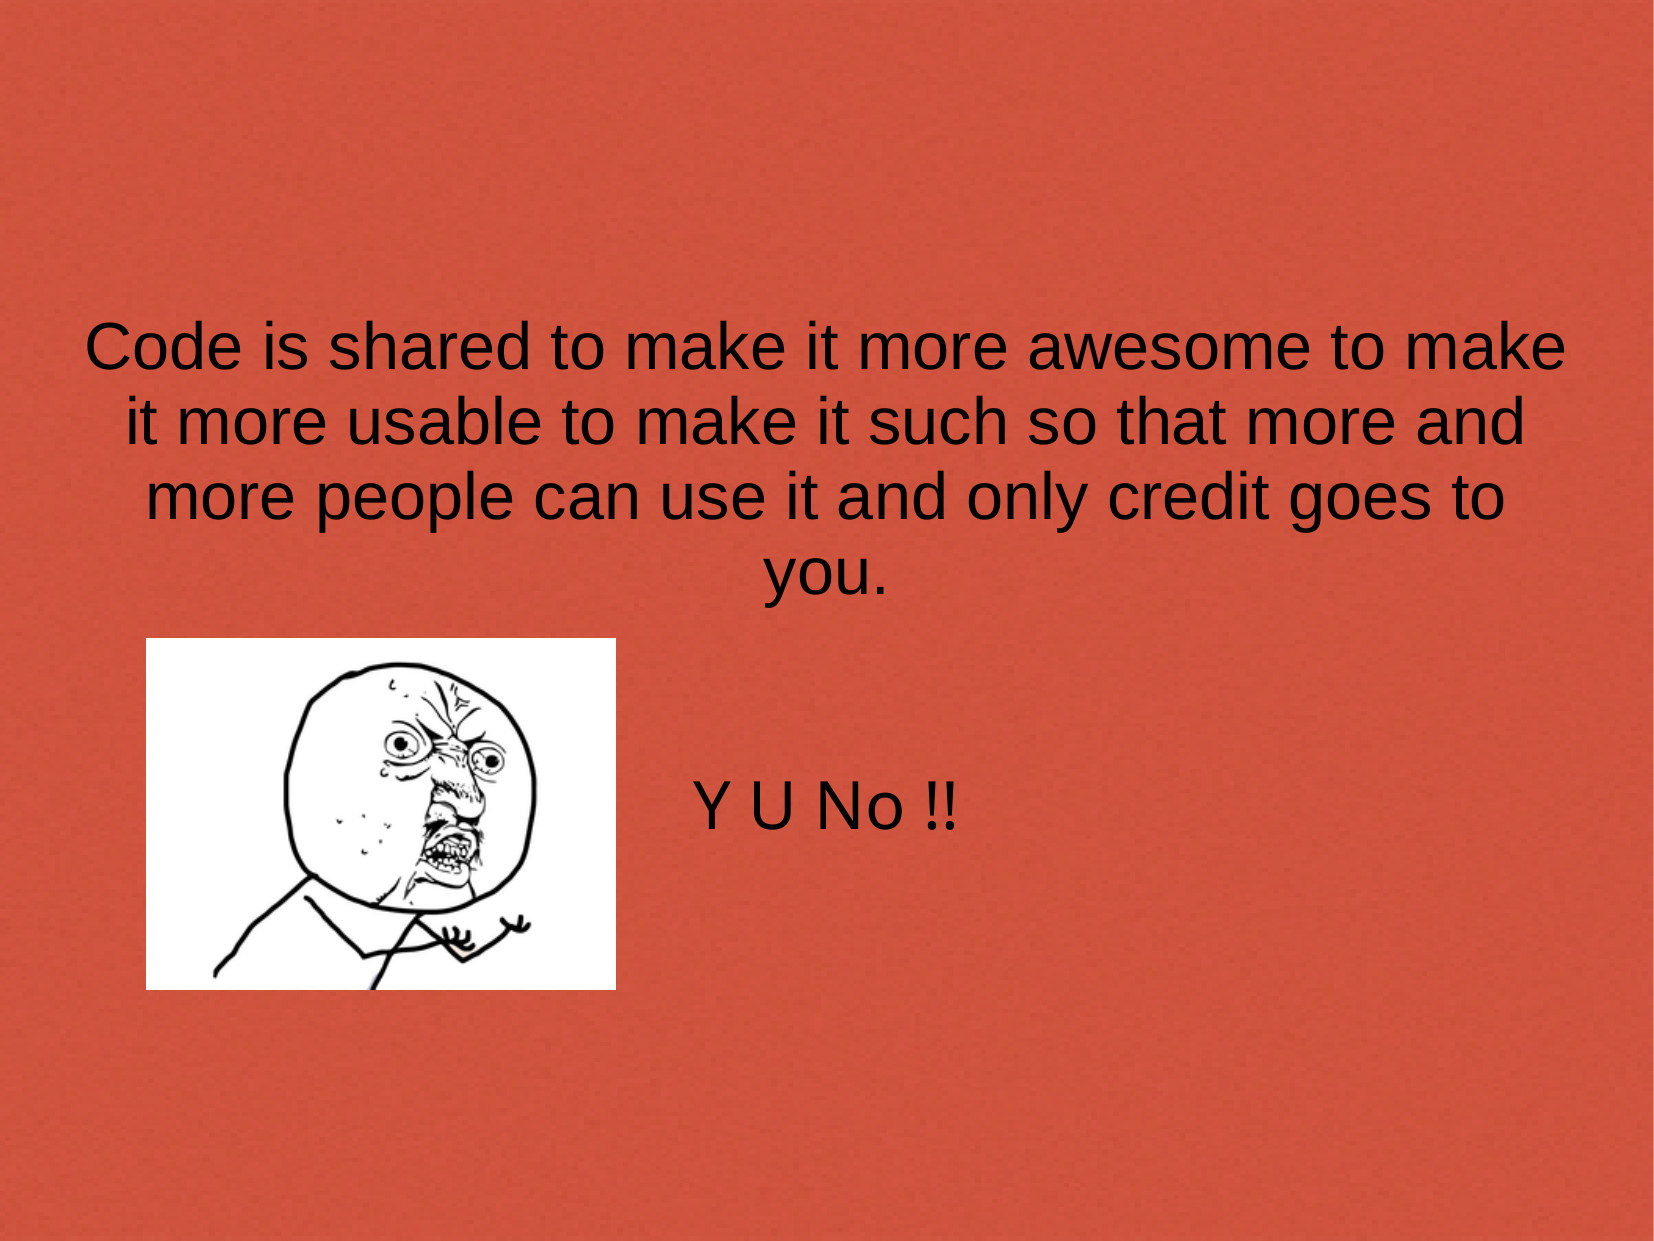

# Code is shared to make it more awesome to make it more usable to make it such so that more and more people can use it and only credit goes to you.
Y U No !!